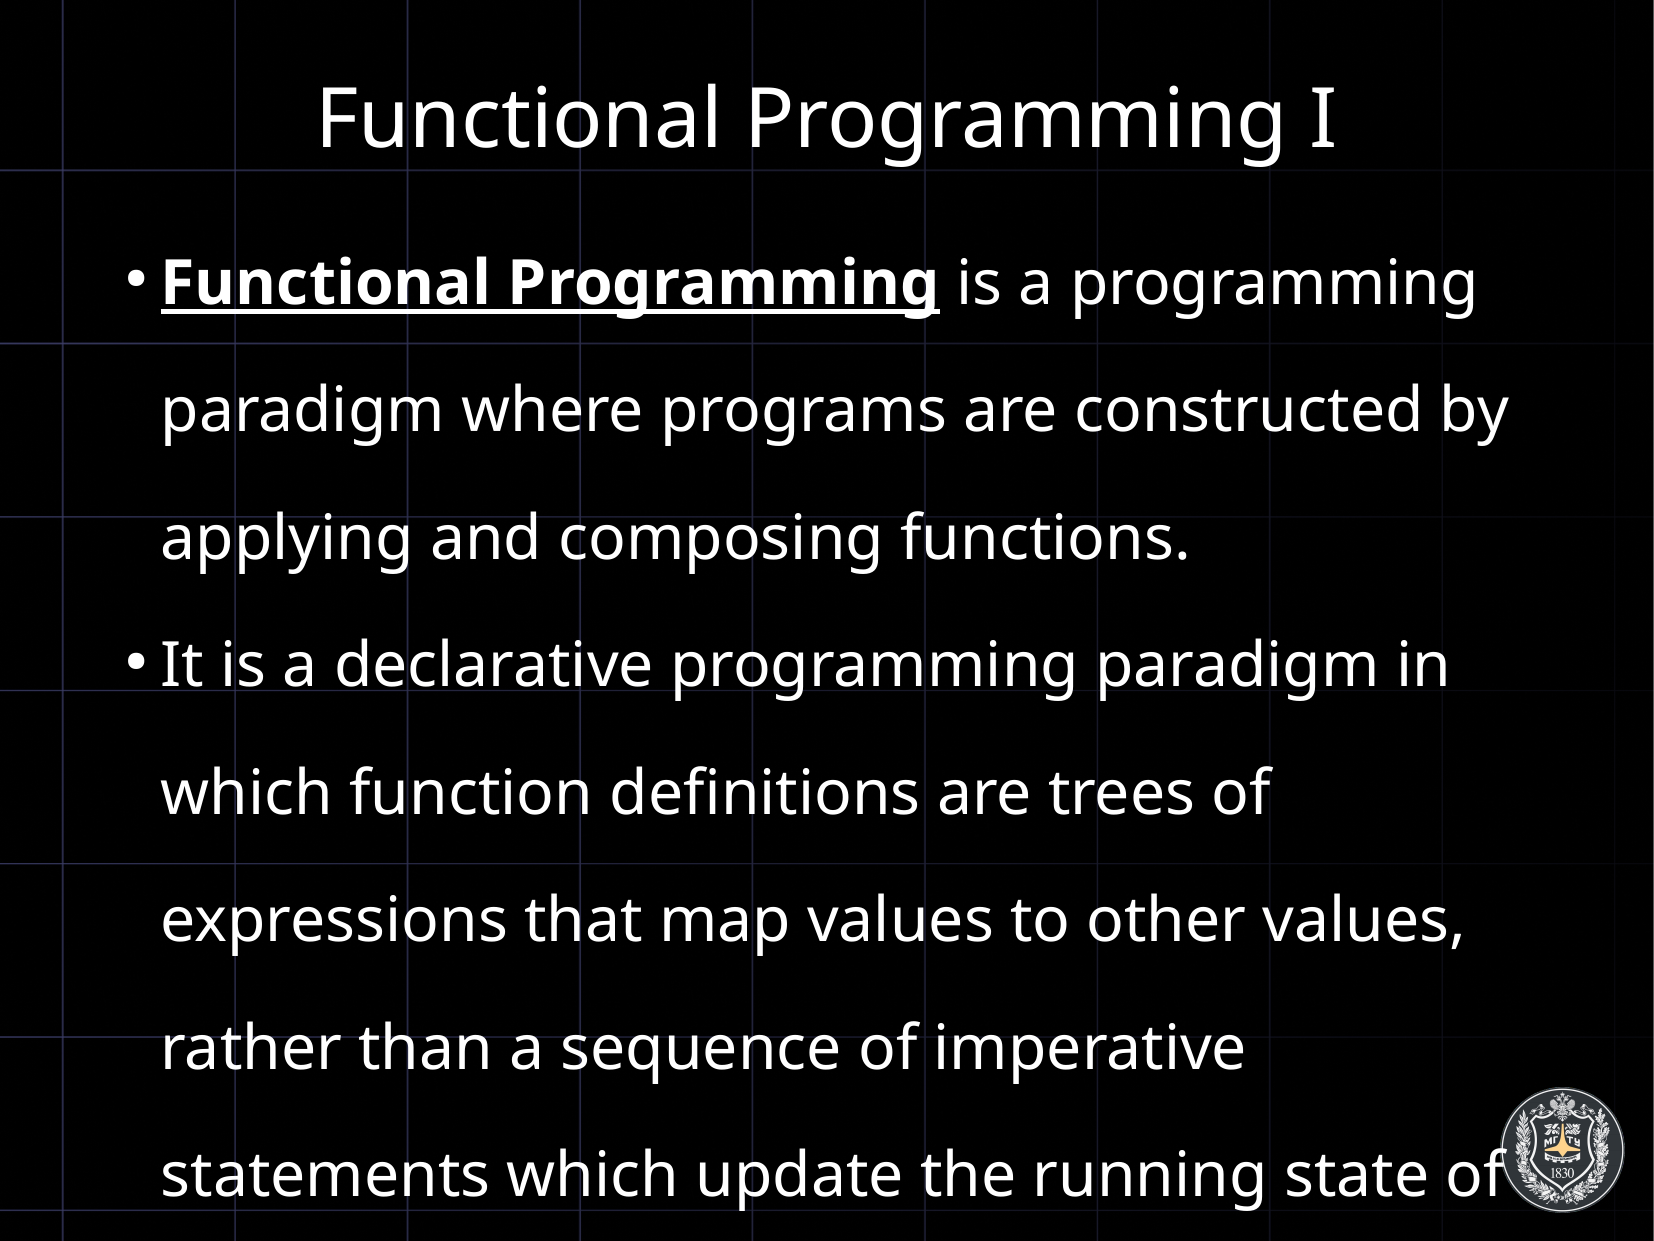

# Functional Programming I
Functional Programming is a programming paradigm where programs are constructed by applying and composing functions.
It is a declarative programming paradigm in which function definitions are trees of expressions that map values to other values, rather than a sequence of imperative statements which update the running state of the program.
In functional programming, functions are treated as first-class citizens, meaning that they can be bound to names, passed as arguments, etc.